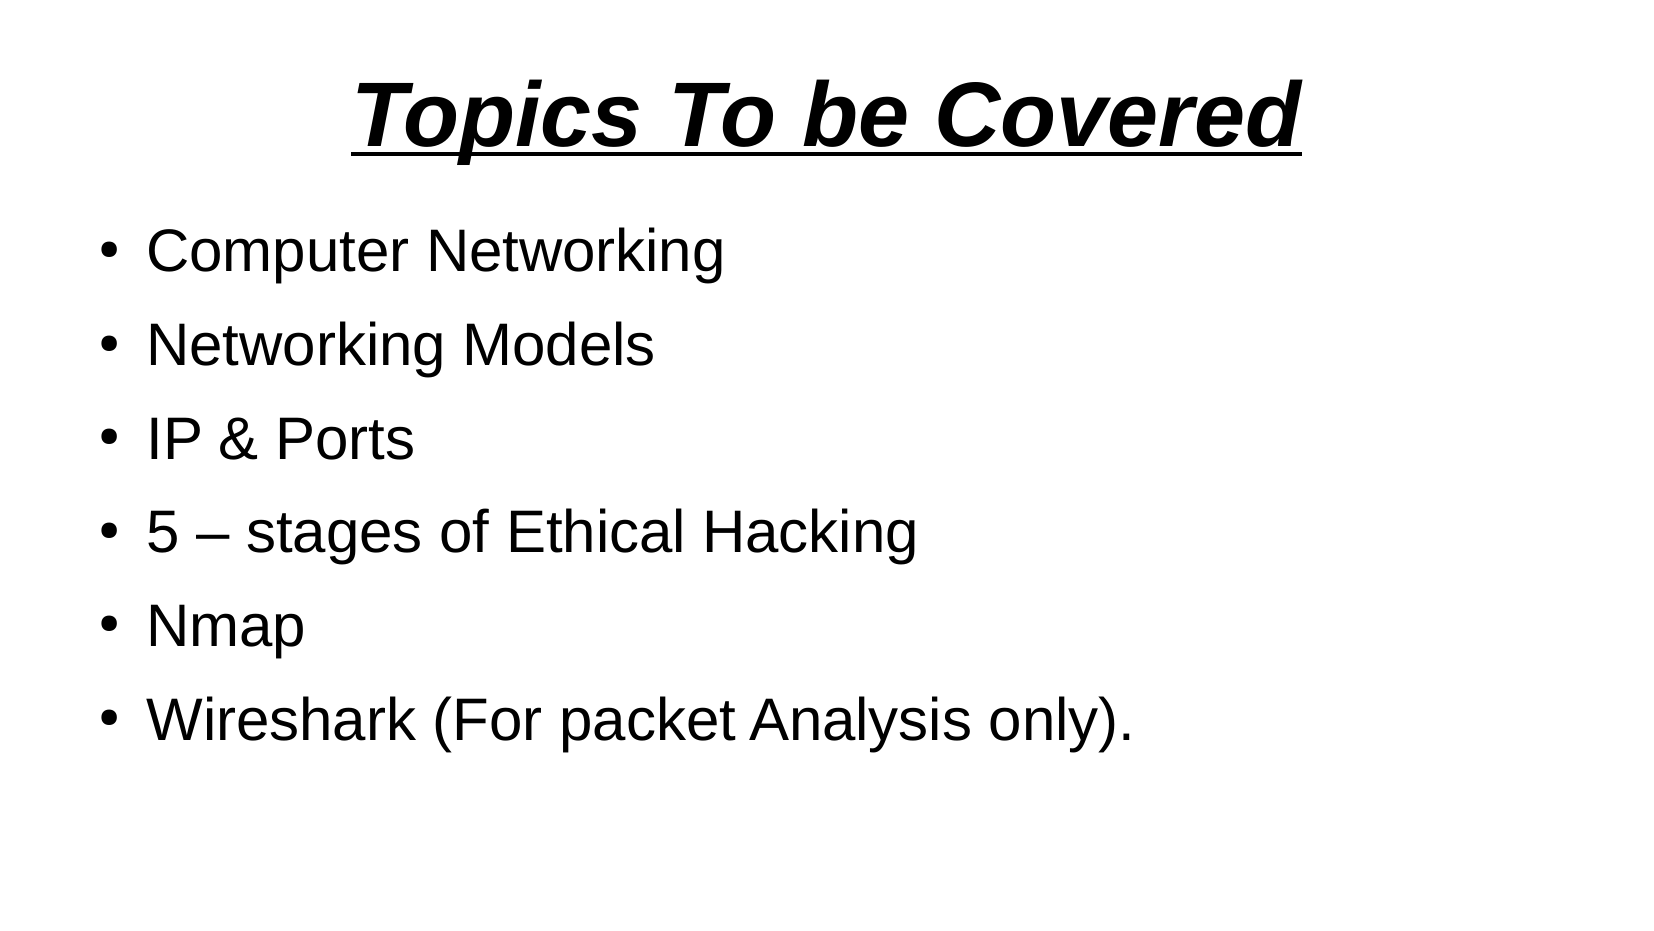

# Topics To be Covered
Computer Networking
Networking Models
IP & Ports
5 – stages of Ethical Hacking
Nmap
Wireshark (For packet Analysis only).